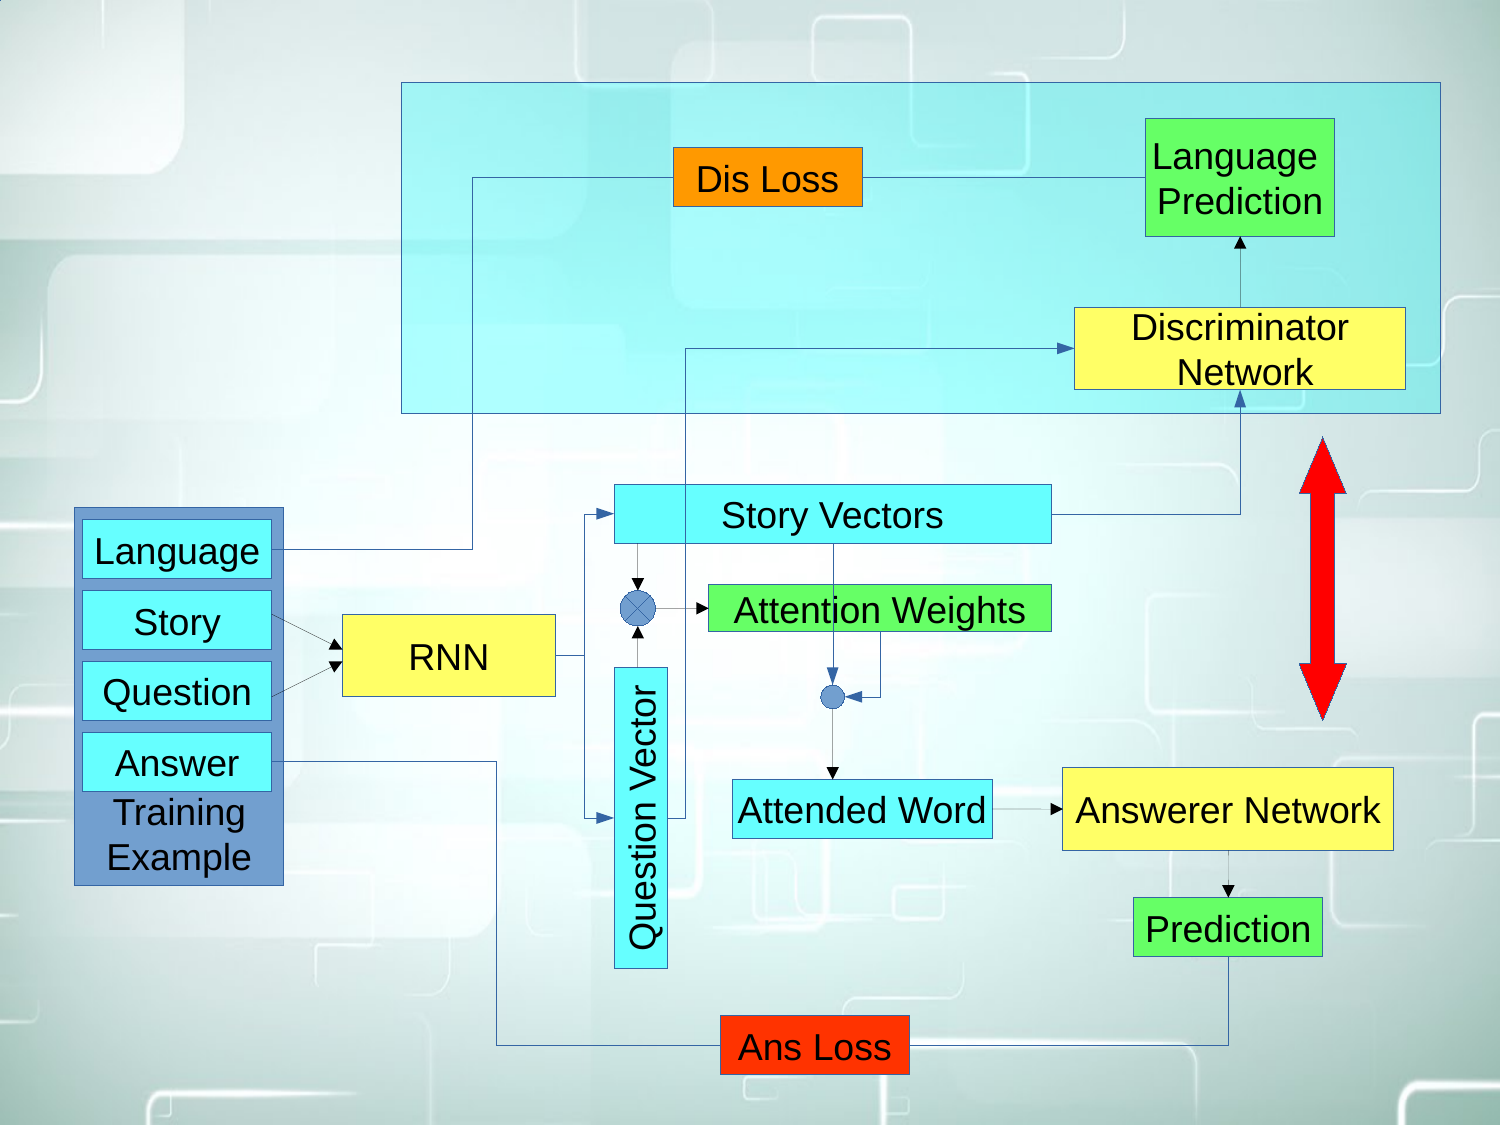

Language
Prediction
Dis Loss
Discriminator
 Network
Story Vectors
Training
Example
Language
Attention Weights
Story
RNN
Question
Answer
Answerer Network
Attended Word
Question Vector
Prediction
Ans Loss